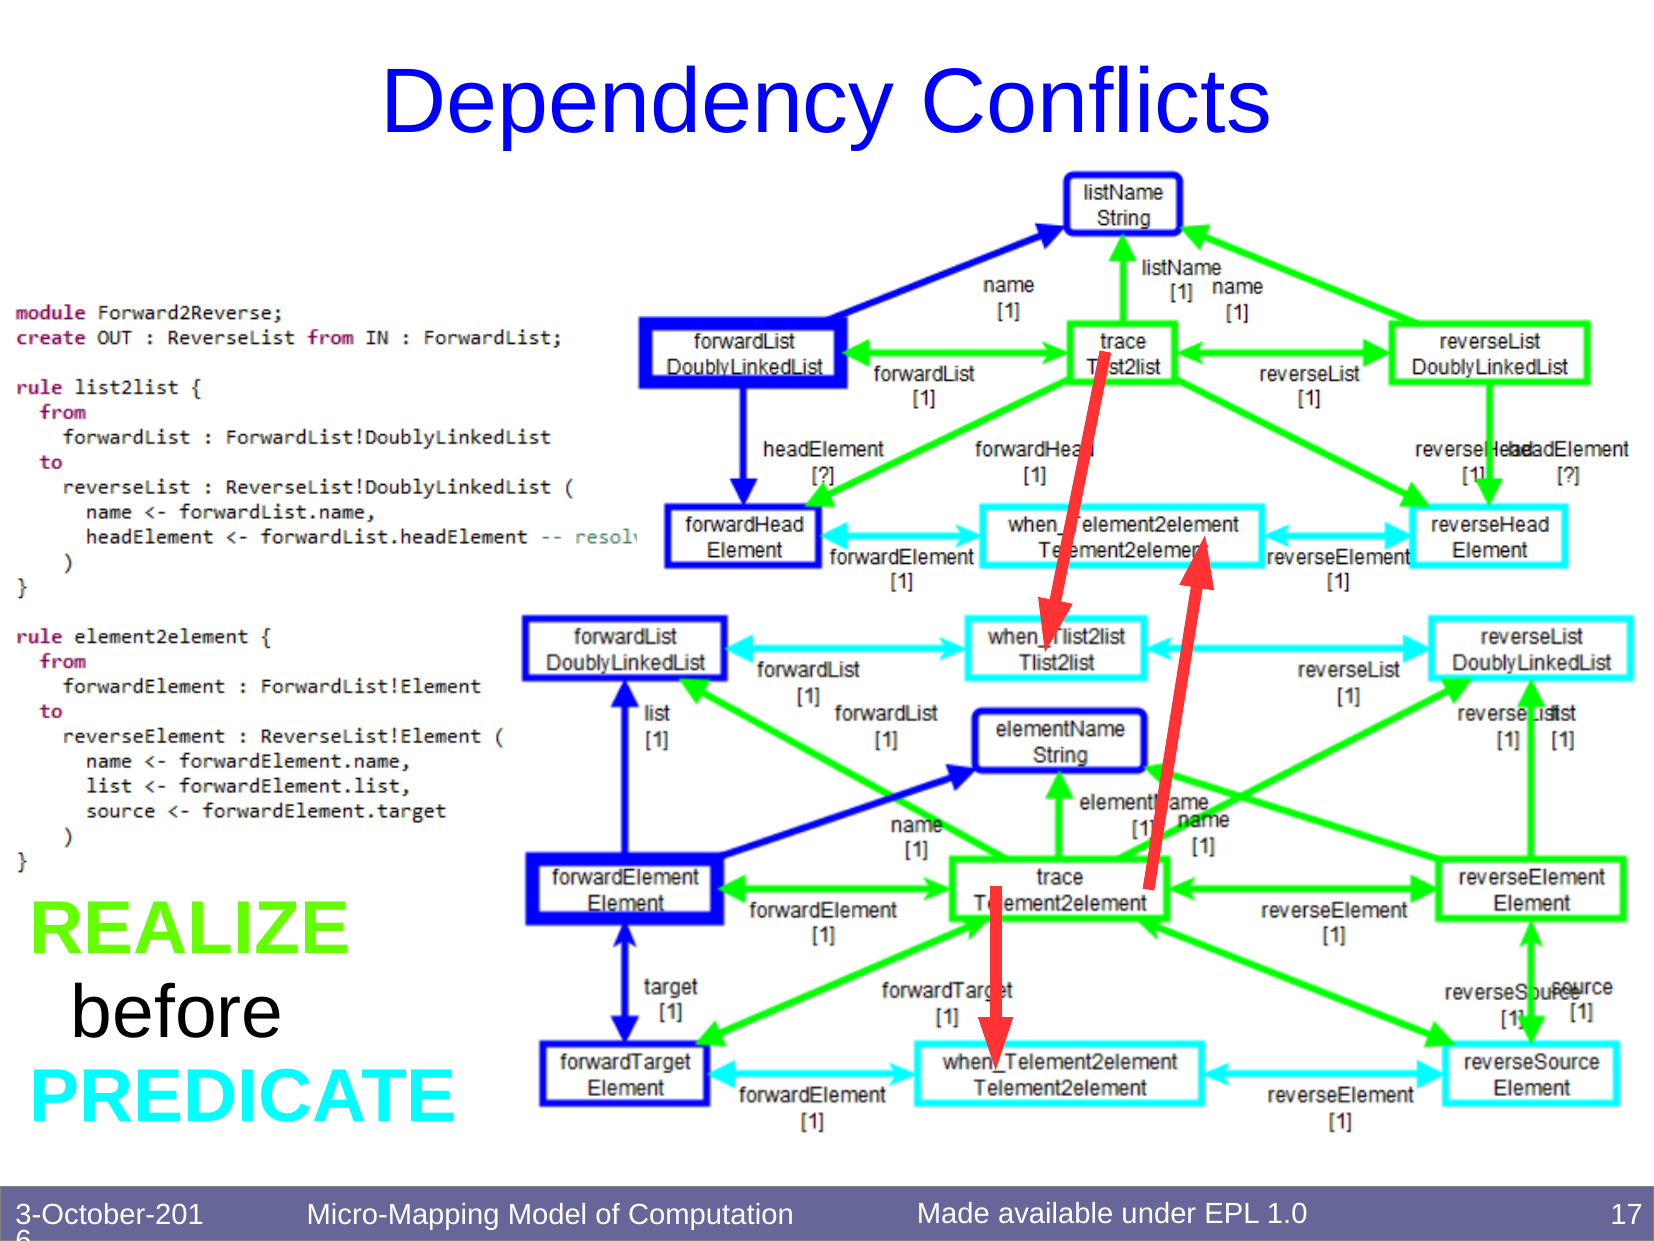

# Dependency Conflicts
REALIZE
 before
PREDICATE
3-October-2016
Micro-Mapping Model of Computation
17